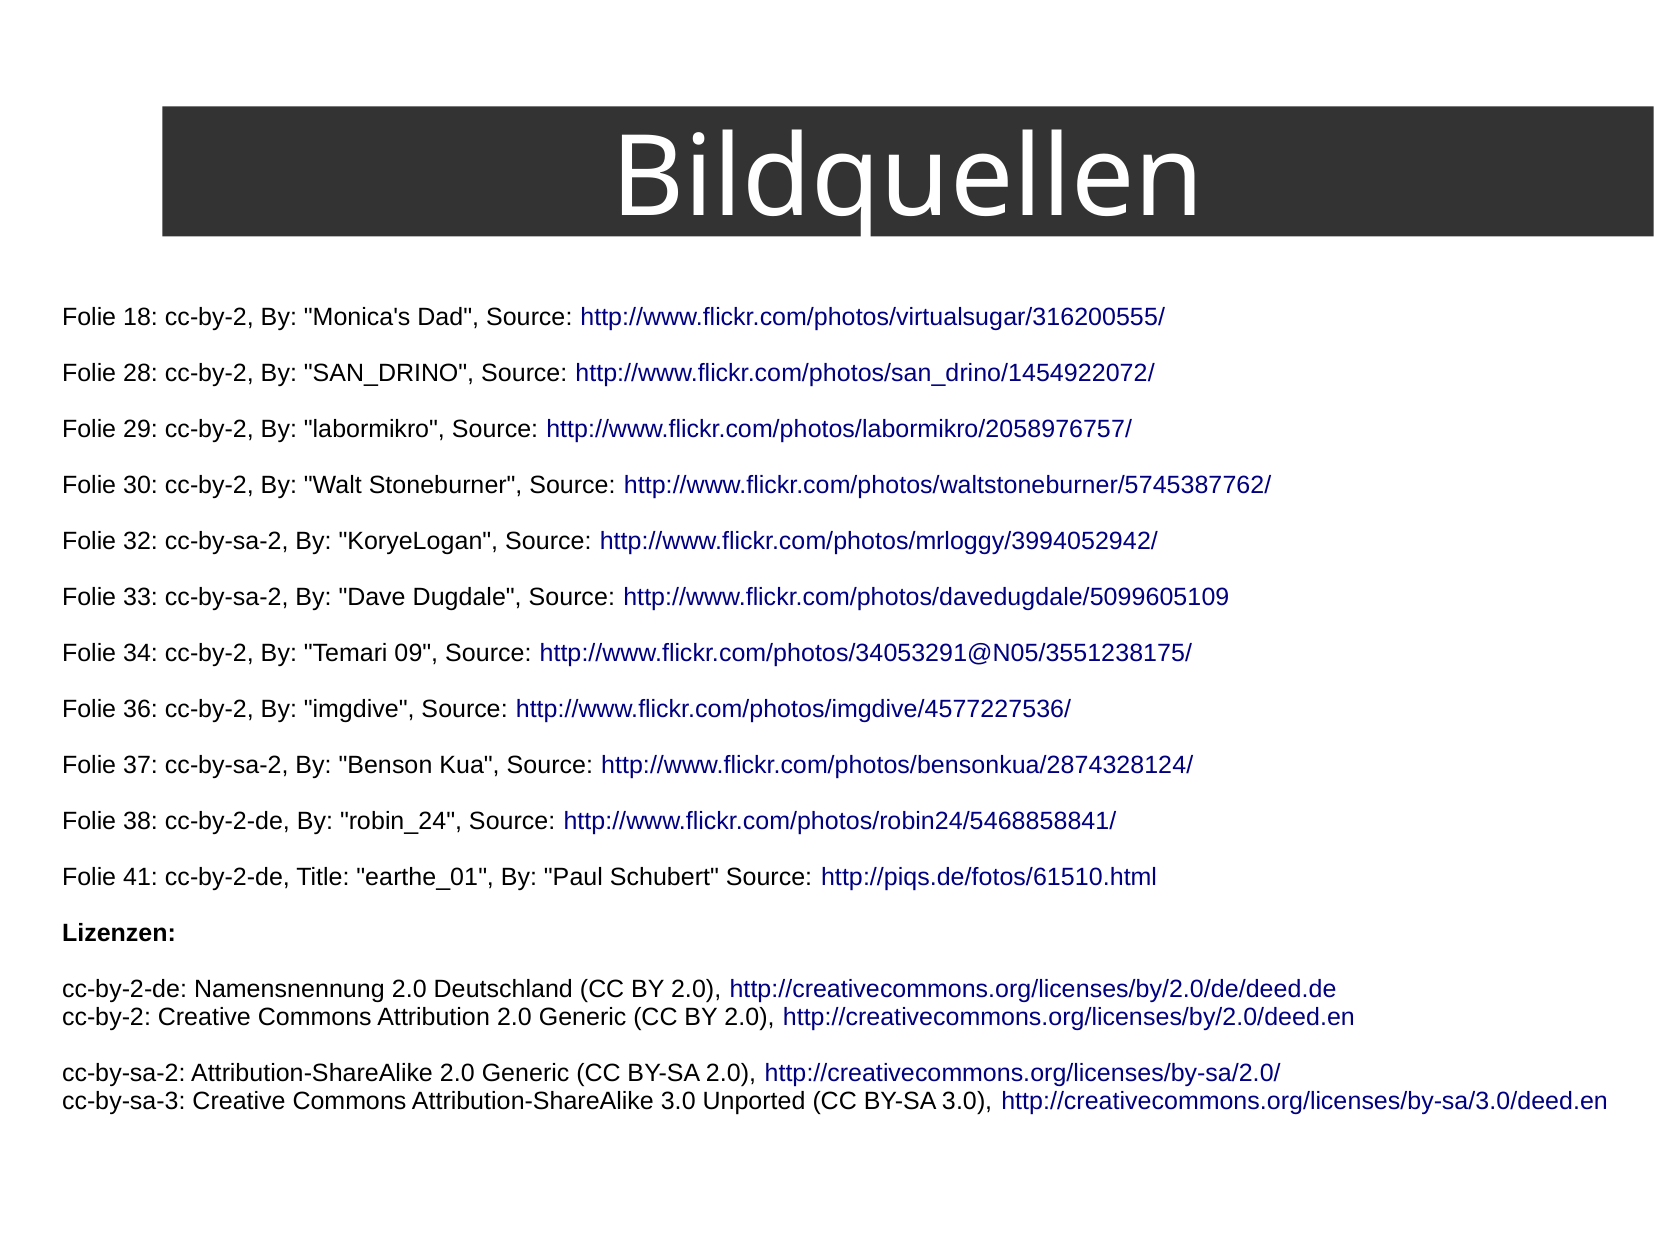

Bildquellen
Folie 18: cc-by-2, By: "Monica's Dad", Source: http://www.flickr.com/photos/virtualsugar/316200555/
Folie 28: cc-by-2, By: "SAN_DRINO", Source: http://www.flickr.com/photos/san_drino/1454922072/
Folie 29: cc-by-2, By: "labormikro", Source: http://www.flickr.com/photos/labormikro/2058976757/
Folie 30: cc-by-2, By: "Walt Stoneburner", Source: http://www.flickr.com/photos/waltstoneburner/5745387762/
Folie 32: cc-by-sa-2, By: "KoryeLogan", Source: http://www.flickr.com/photos/mrloggy/3994052942/
Folie 33: cc-by-sa-2, By: "Dave Dugdale", Source: http://www.flickr.com/photos/davedugdale/5099605109
Folie 34: cc-by-2, By: "Temari 09", Source: http://www.flickr.com/photos/34053291@N05/3551238175/
Folie 36: cc-by-2, By: "imgdive", Source: http://www.flickr.com/photos/imgdive/4577227536/
Folie 37: cc-by-sa-2, By: "Benson Kua", Source: http://www.flickr.com/photos/bensonkua/2874328124/
Folie 38: cc-by-2-de, By: "robin_24", Source: http://www.flickr.com/photos/robin24/5468858841/
Folie 41: cc-by-2-de, Title: "earthe_01", By: "Paul Schubert" Source: http://piqs.de/fotos/61510.html
Lizenzen:
cc-by-2-de: Namensnennung 2.0 Deutschland (CC BY 2.0), http://creativecommons.org/licenses/by/2.0/de/deed.de
cc-by-2: Creative Commons Attribution 2.0 Generic (CC BY 2.0), http://creativecommons.org/licenses/by/2.0/deed.en
cc-by-sa-2: Attribution-ShareAlike 2.0 Generic (CC BY-SA 2.0), http://creativecommons.org/licenses/by-sa/2.0/
cc-by-sa-3: Creative Commons Attribution-ShareAlike 3.0 Unported (CC BY-SA 3.0), http://creativecommons.org/licenses/by-sa/3.0/deed.en